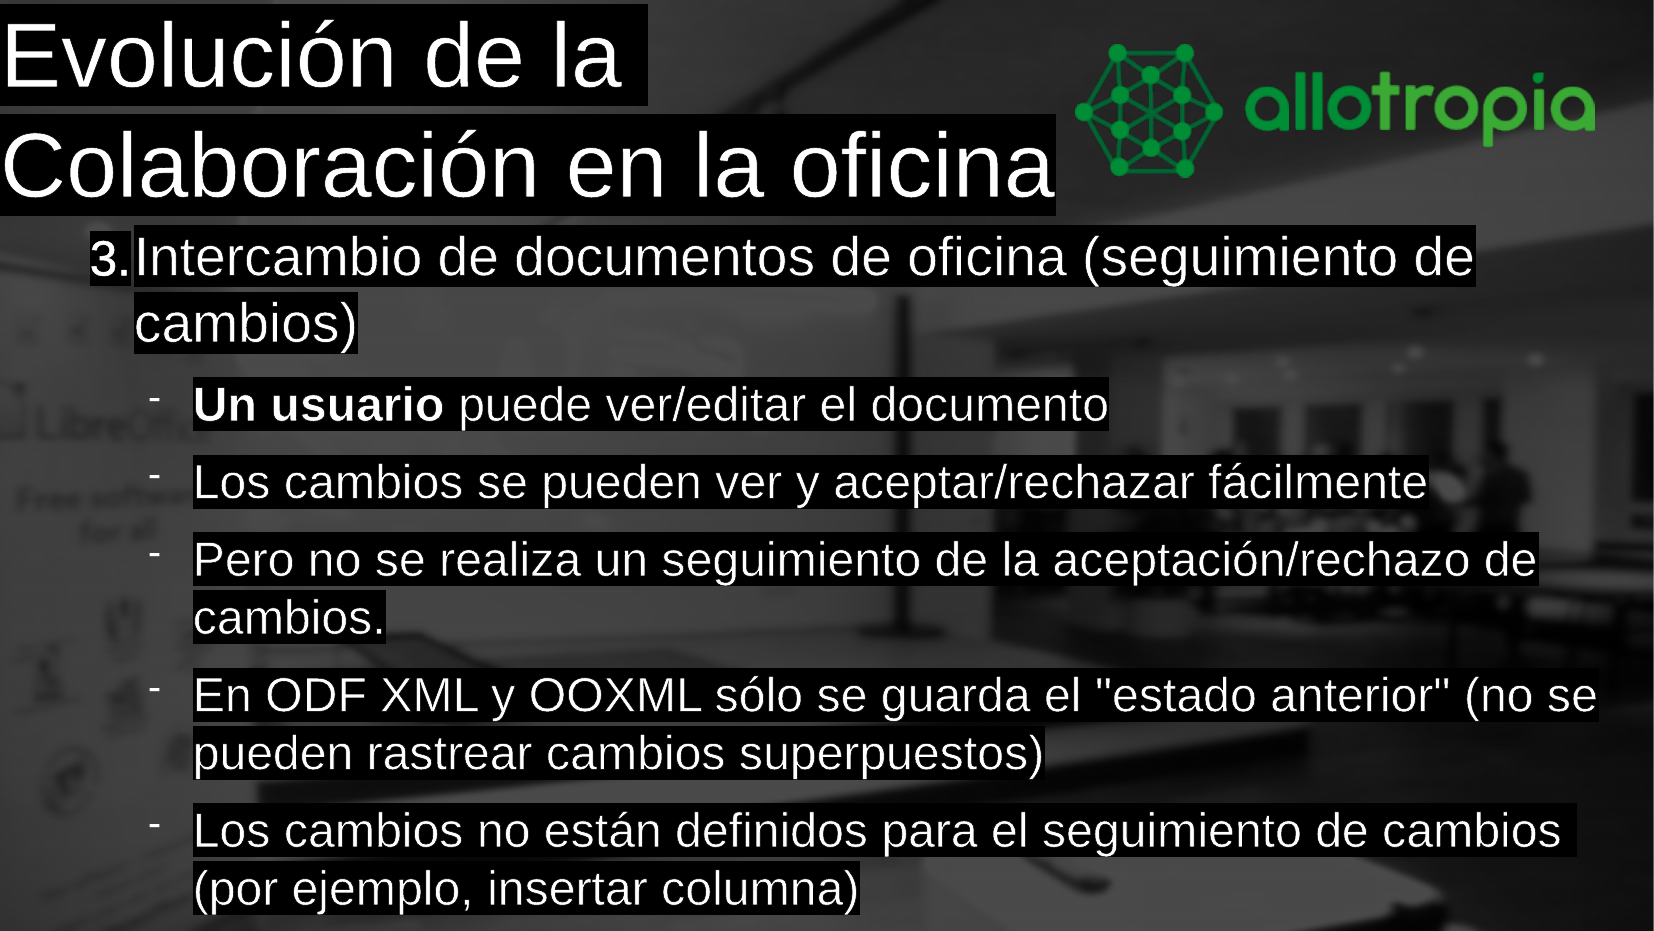

# Evolución de la Colaboración en la oficina
Intercambio de documentos de oficina (seguimiento de cambios)
Un usuario puede ver/editar el documento
Los cambios se pueden ver y aceptar/rechazar fácilmente
Pero no se realiza un seguimiento de la aceptación/rechazo de cambios.
En ODF XML y OOXML sólo se guarda el "estado anterior" (no se pueden rastrear cambios superpuestos)
Los cambios no están definidos para el seguimiento de cambios
(por ejemplo, insertar columna)